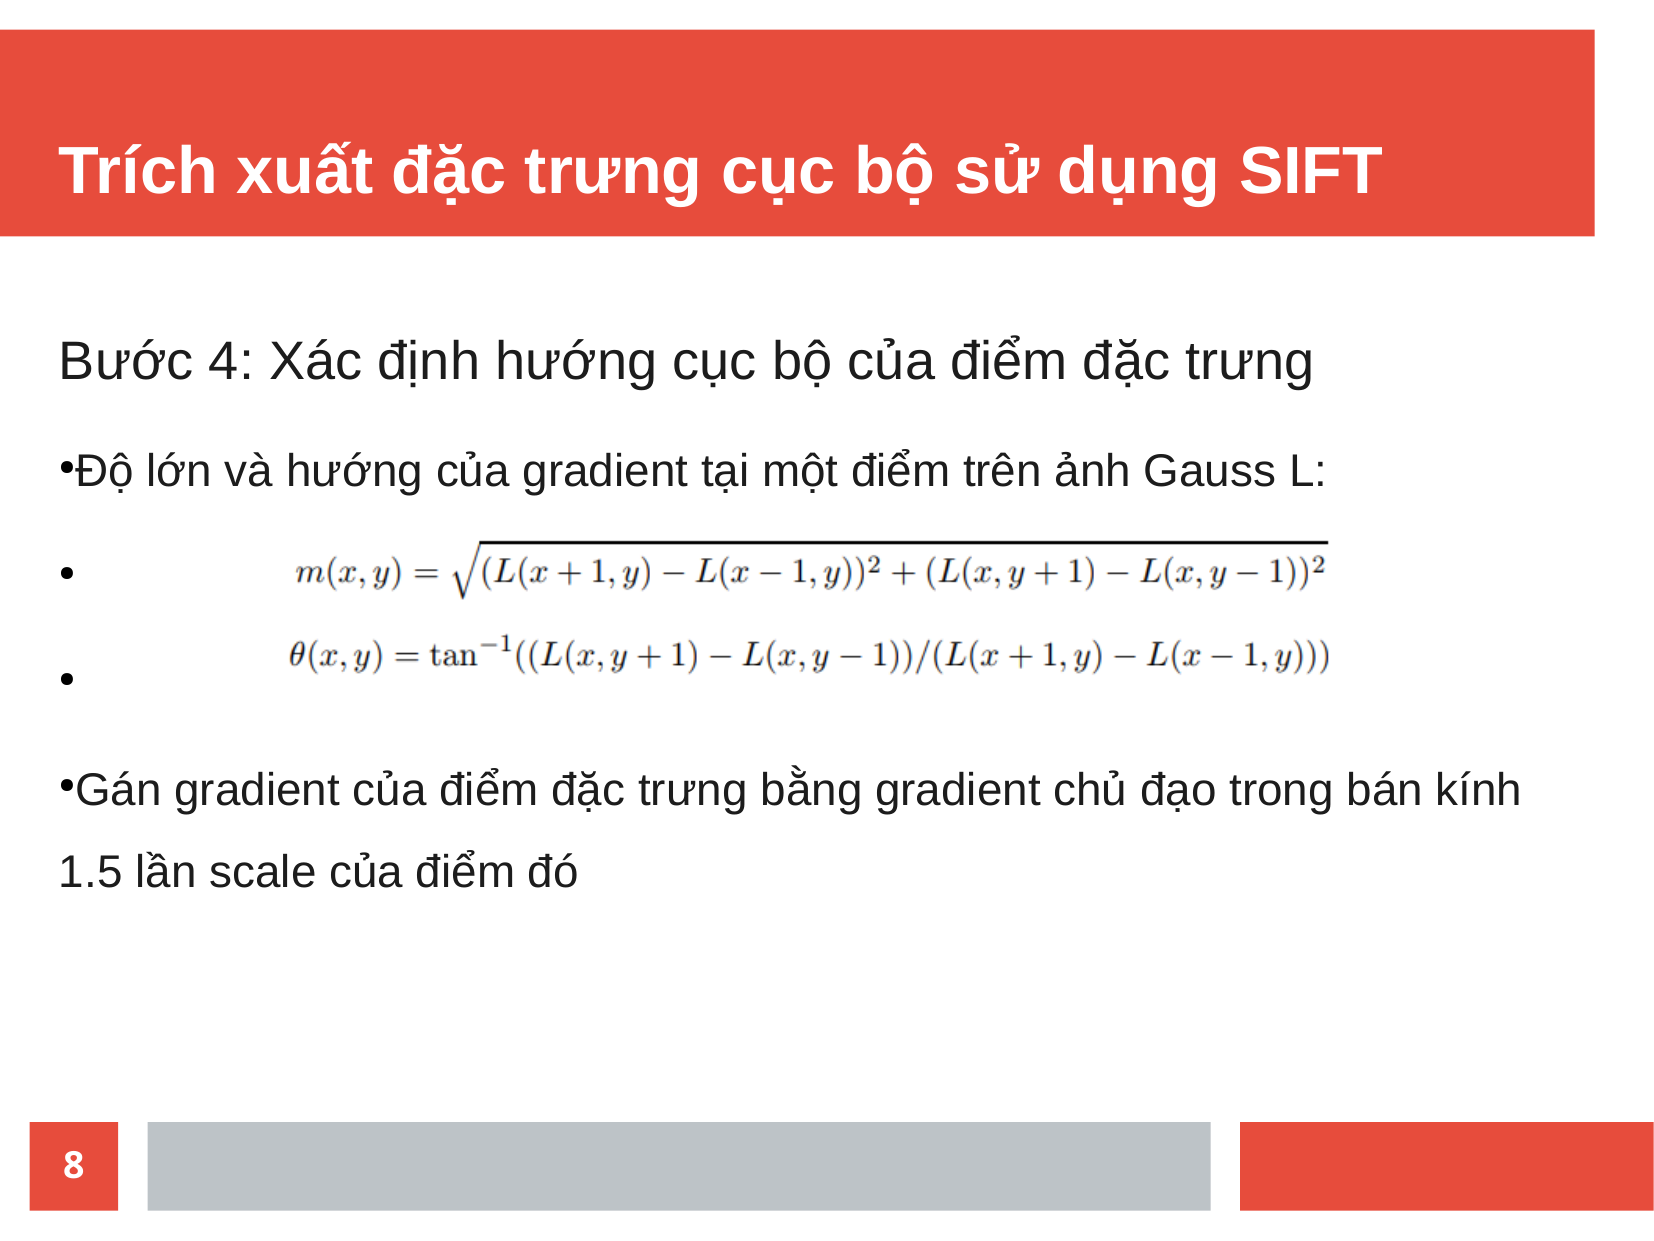

# Trích xuất đặc trưng cục bộ sử dụng SIFT
Bước 4: Xác định hướng cục bộ của điểm đặc trưng
Độ lớn và hướng của gradient tại một điểm trên ảnh Gauss L:
Gán gradient của điểm đặc trưng bằng gradient chủ đạo trong bán kính 1.5 lần scale của điểm đó